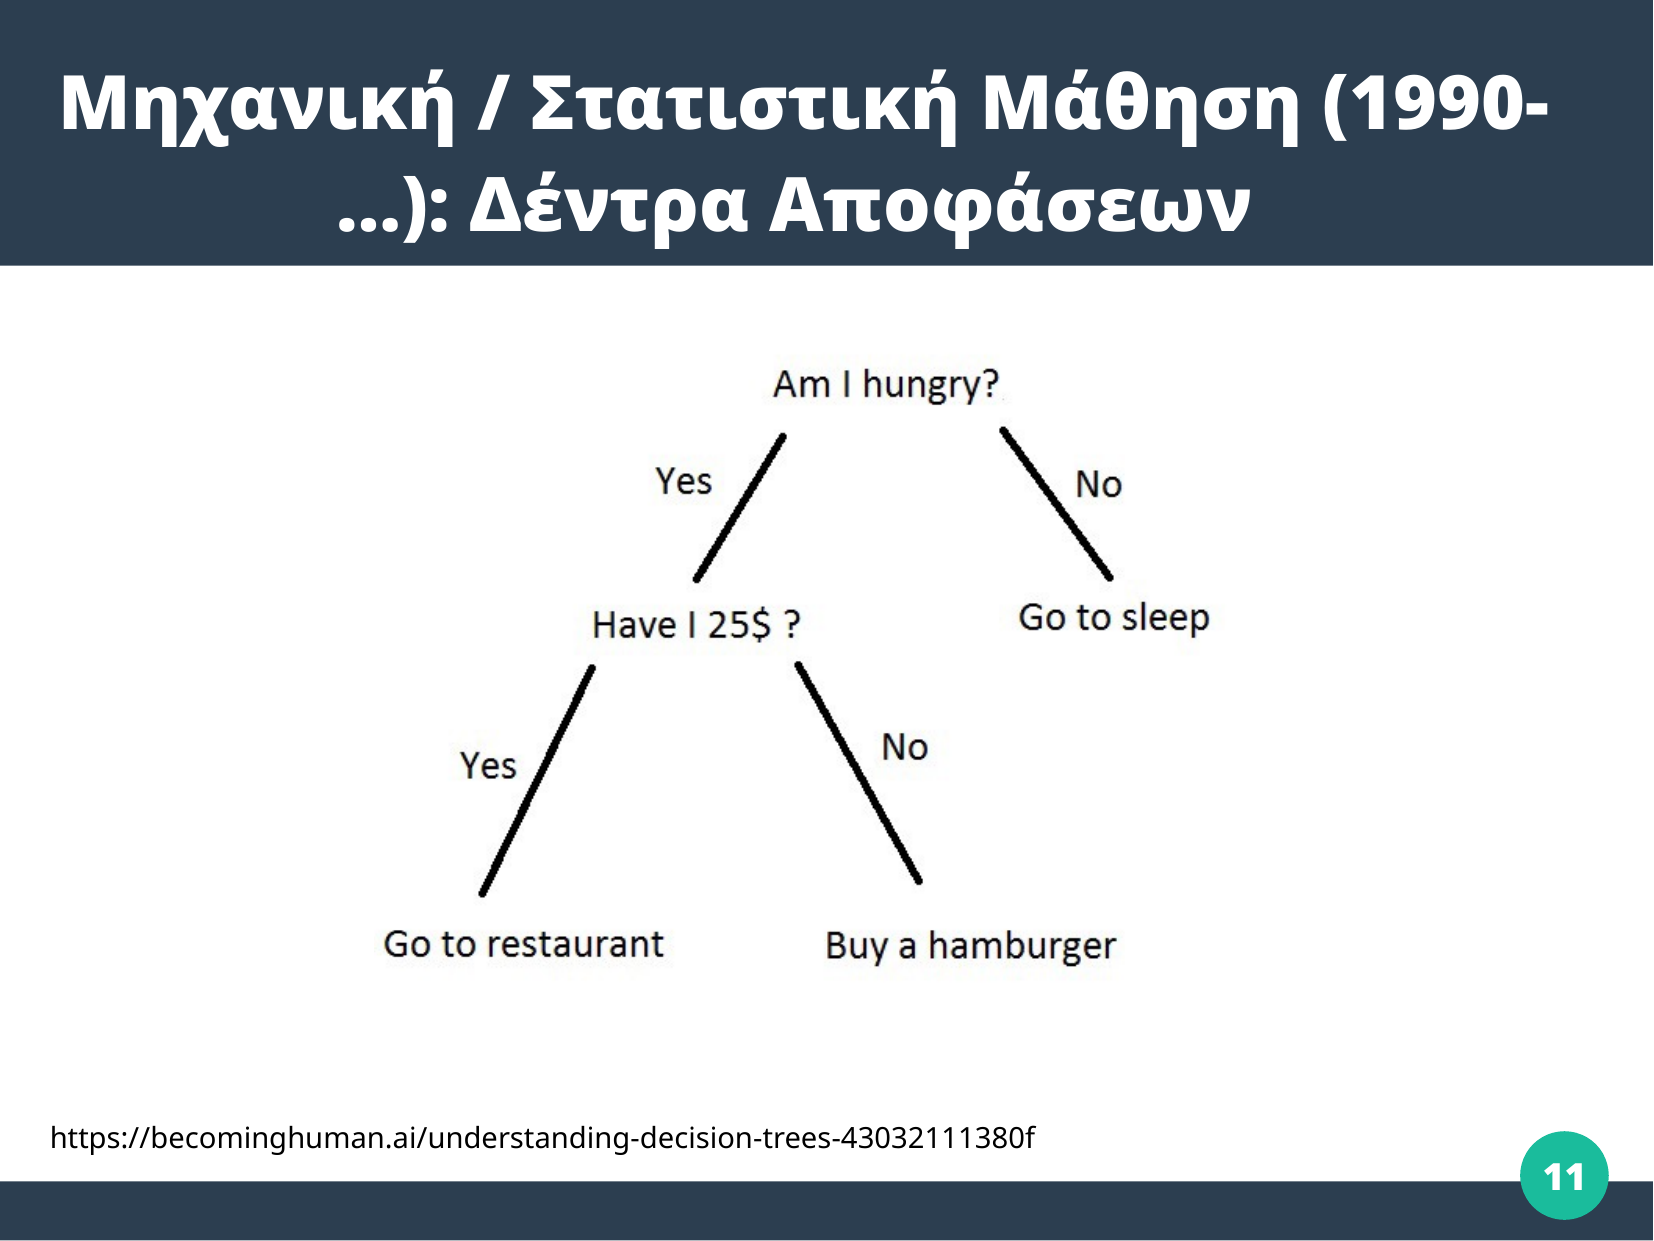

# Μηχανική / Στατιστική Μάθηση (1990-…): Δέντρα Αποφάσεων
https://becominghuman.ai/understanding-decision-trees-43032111380f
11